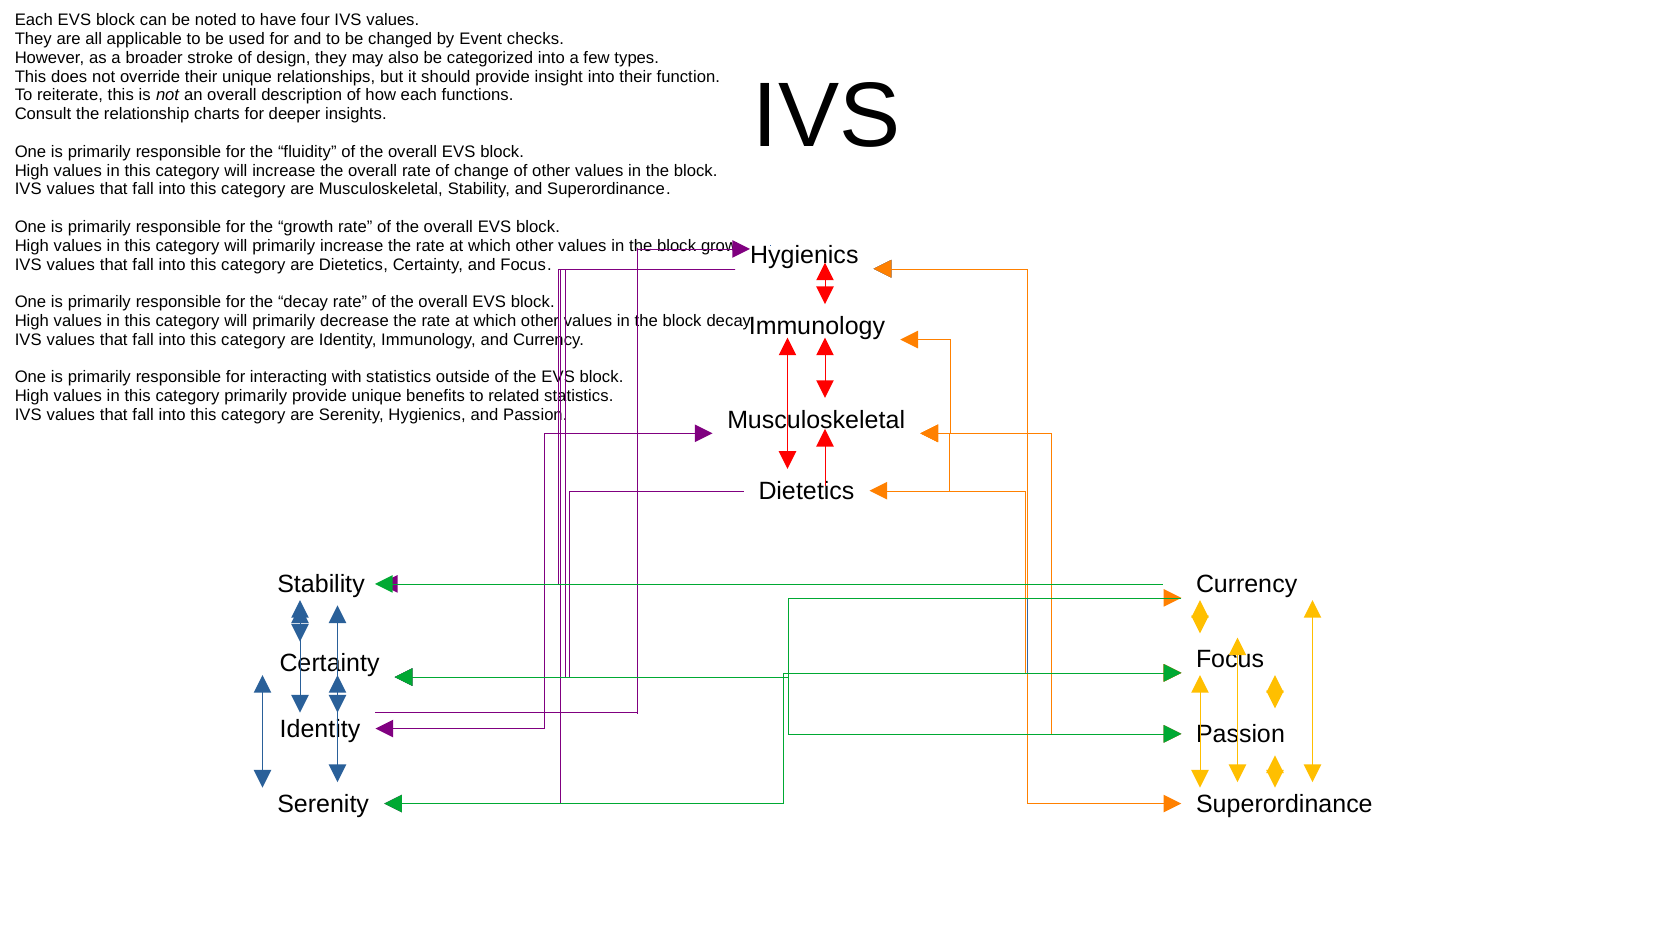

Each EVS block can be noted to have four IVS values.
They are all applicable to be used for and to be changed by Event checks.
However, as a broader stroke of design, they may also be categorized into a few types.
This does not override their unique relationships, but it should provide insight into their function.
To reiterate, this is not an overall description of how each functions.
Consult the relationship charts for deeper insights.
One is primarily responsible for the “fluidity” of the overall EVS block.
High values in this category will increase the overall rate of change of other values in the block.
IVS values that fall into this category are Musculoskeletal, Stability, and Superordinance.
One is primarily responsible for the “growth rate” of the overall EVS block.
High values in this category will primarily increase the rate at which other values in the block grow.
IVS values that fall into this category are Dietetics, Certainty, and Focus.
One is primarily responsible for the “decay rate” of the overall EVS block.
High values in this category will primarily decrease the rate at which other values in the block decay.
IVS values that fall into this category are Identity, Immunology, and Currency.
One is primarily responsible for interacting with statistics outside of the EVS block.
High values in this category primarily provide unique benefits to related statistics.
IVS values that fall into this category are Serenity, Hygienics, and Passion.
# IVS
Hygienics
Immunology
Musculoskeletal
Dietetics
Stability
Currency
Focus
Certainty
Identity
Passion
Serenity
Superordinance